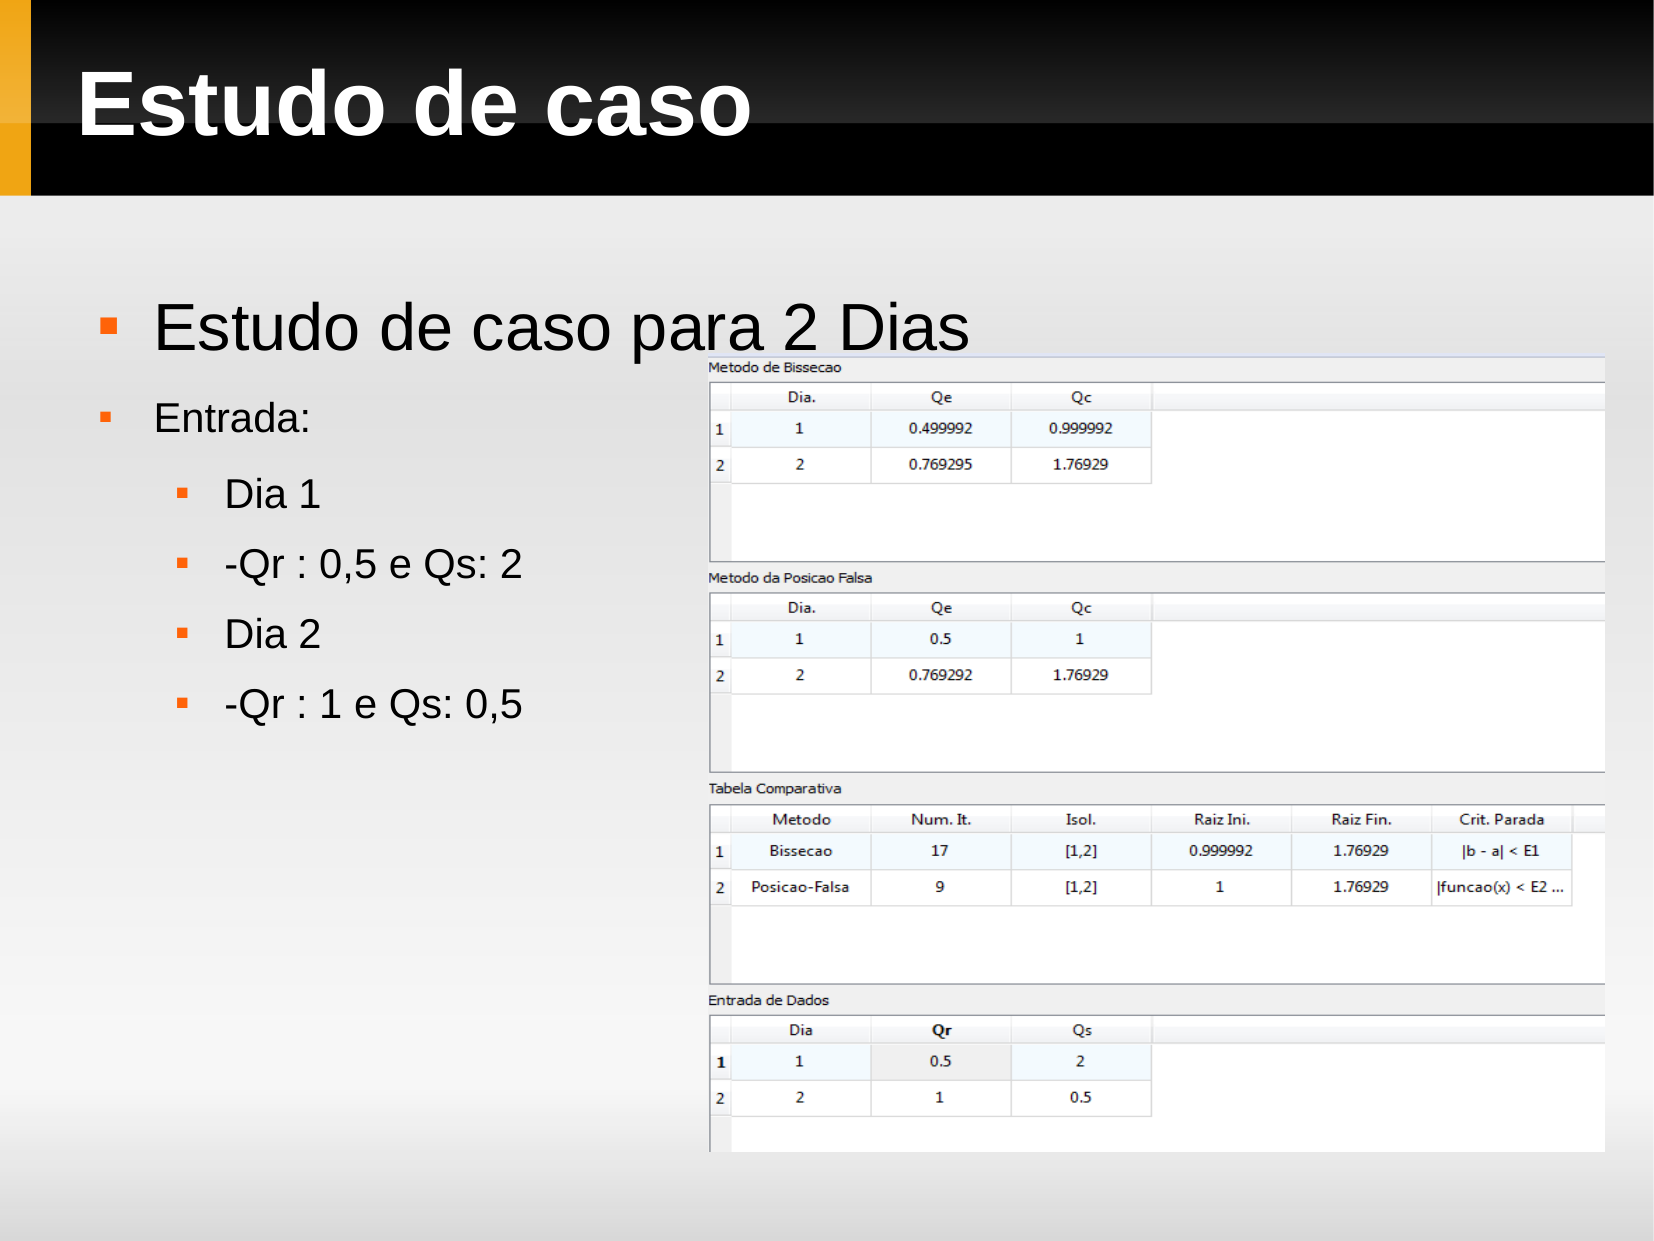

# Estudo de caso
Estudo de caso para 2 Dias
Entrada:
Dia 1
-Qr : 0,5 e Qs: 2
Dia 2
-Qr : 1 e Qs: 0,5